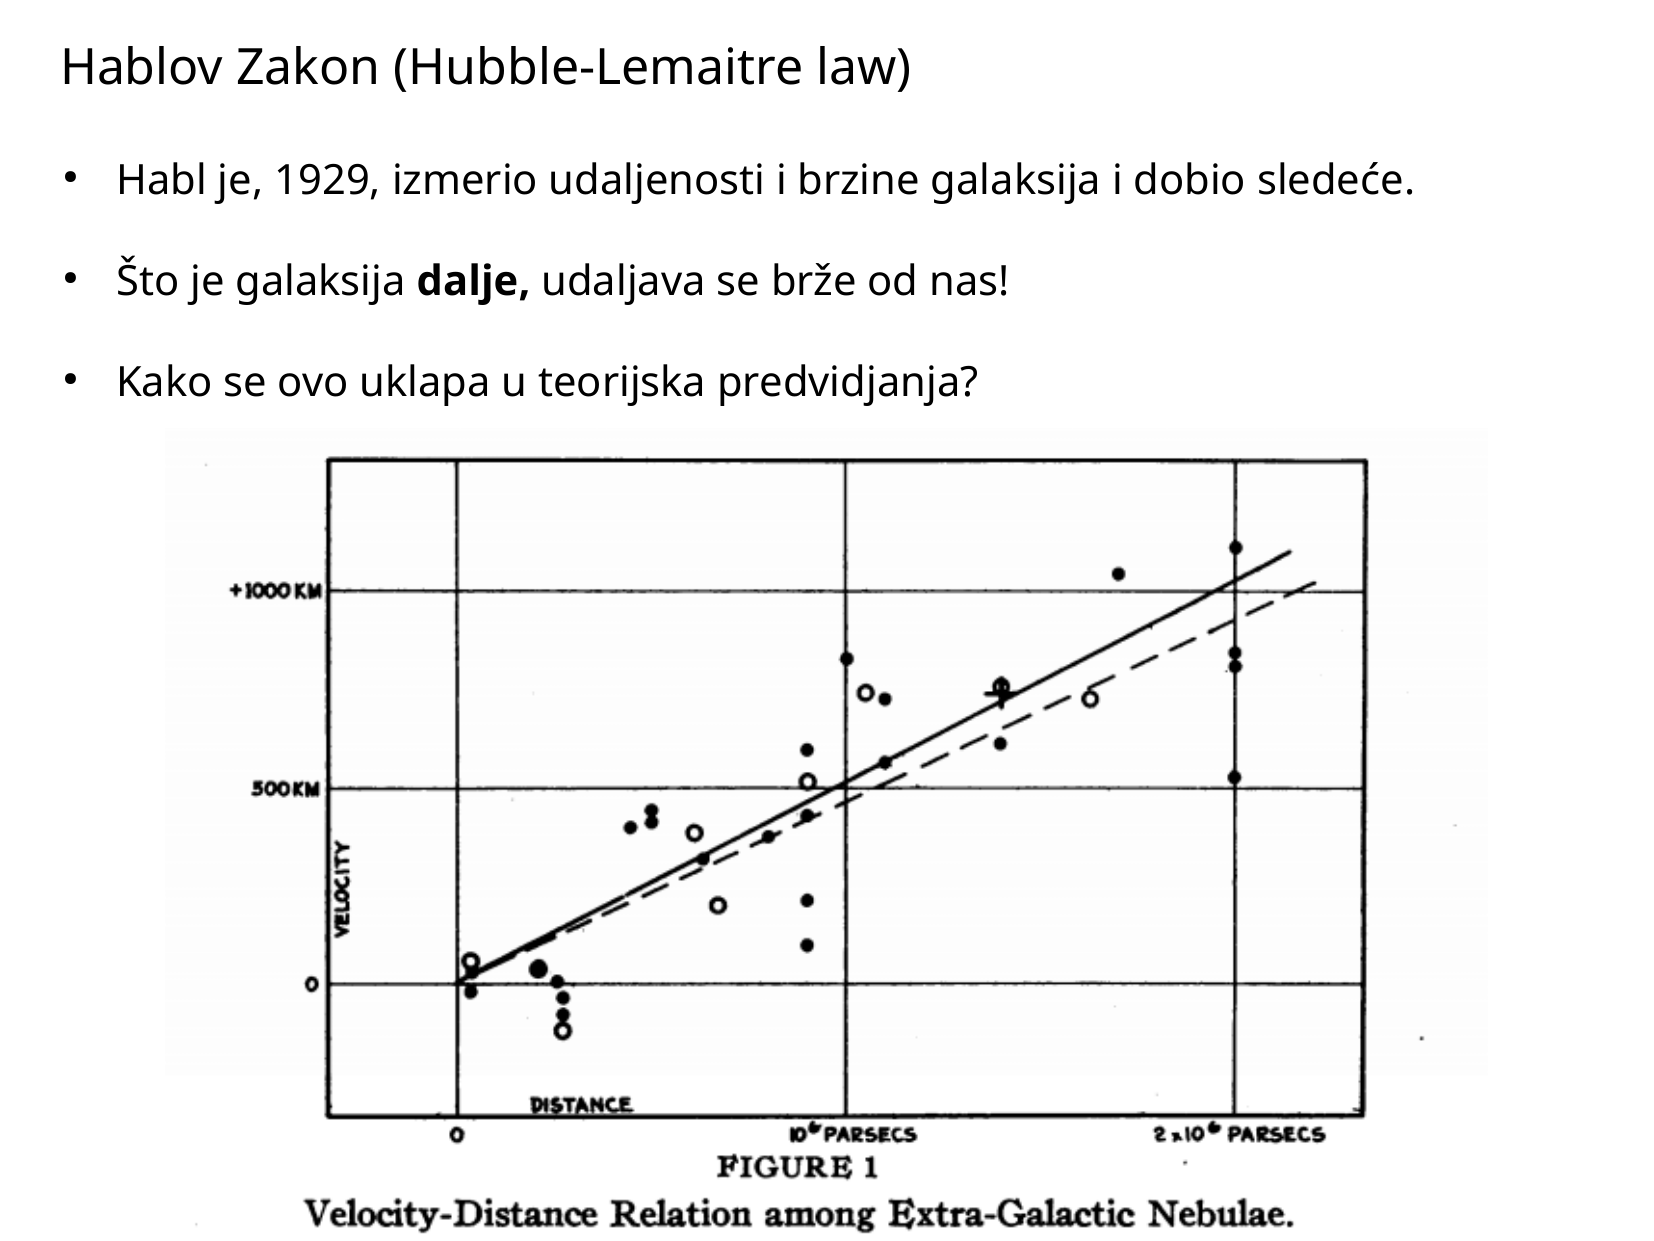

# Hablov Zakon (Hubble-Lemaitre law)
Habl je, 1929, izmerio udaljenosti i brzine galaksija i dobio sledeće.
Što je galaksija dalje, udaljava se brže od nas!
Kako se ovo uklapa u teorijska predvidjanja?